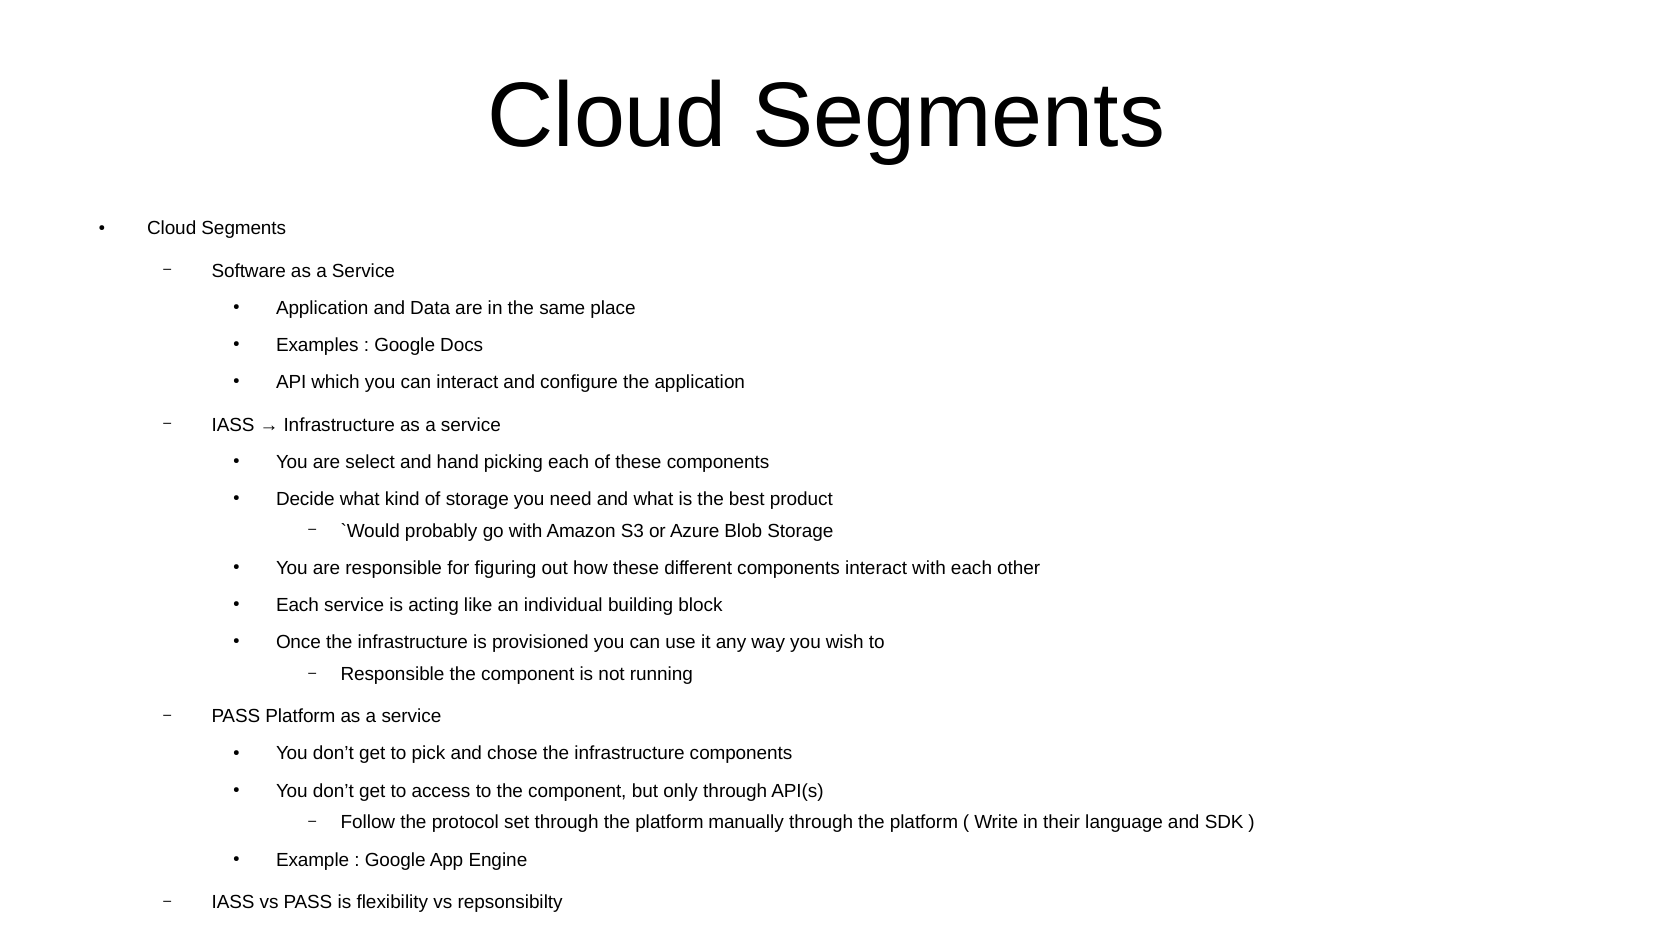

# Cloud Segments
Cloud Segments
Software as a Service
Application and Data are in the same place
Examples : Google Docs
API which you can interact and configure the application
IASS → Infrastructure as a service
You are select and hand picking each of these components
Decide what kind of storage you need and what is the best product
`Would probably go with Amazon S3 or Azure Blob Storage
You are responsible for figuring out how these different components interact with each other
Each service is acting like an individual building block
Once the infrastructure is provisioned you can use it any way you wish to
Responsible the component is not running
PASS Platform as a service
You don’t get to pick and chose the infrastructure components
You don’t get to access to the component, but only through API(s)
Follow the protocol set through the platform manually through the platform ( Write in their language and SDK )
Example : Google App Engine
IASS vs PASS is flexibility vs repsonsibilty